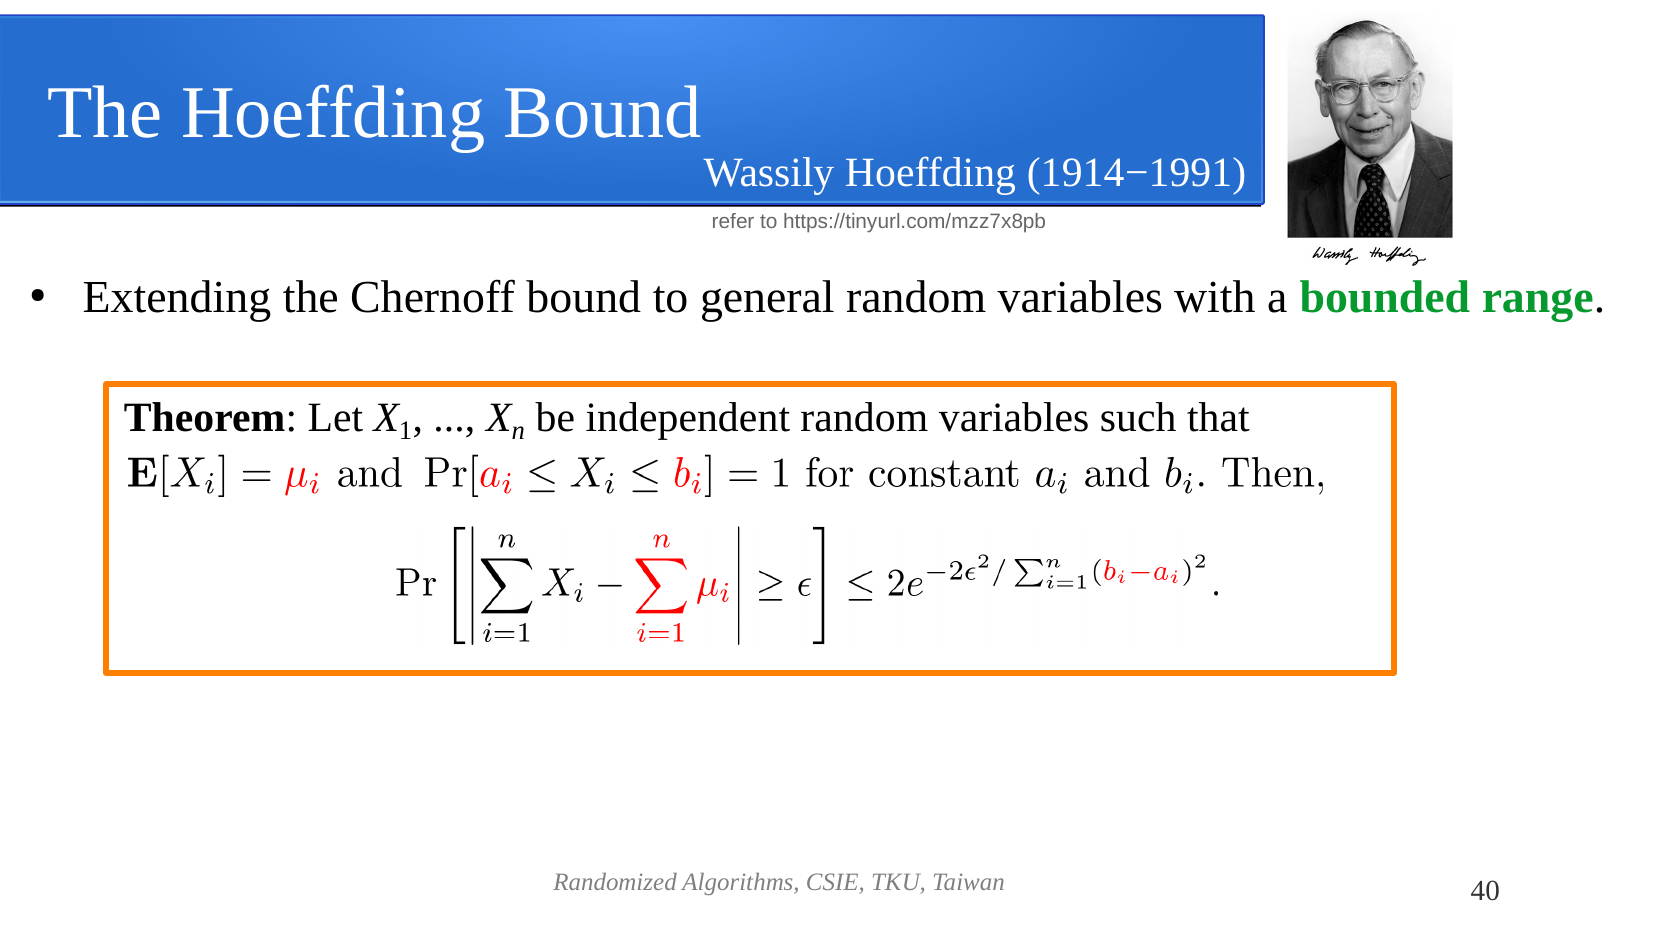

# The Hoeffding Bound
Wassily Hoeffding (1914−1991)
refer to https://tinyurl.com/mzz7x8pb
Extending the Chernoff bound to general random variables with a bounded range.
Theorem: Let X1, ..., Xn be independent random variables such that
Randomized Algorithms, CSIE, TKU, Taiwan
40